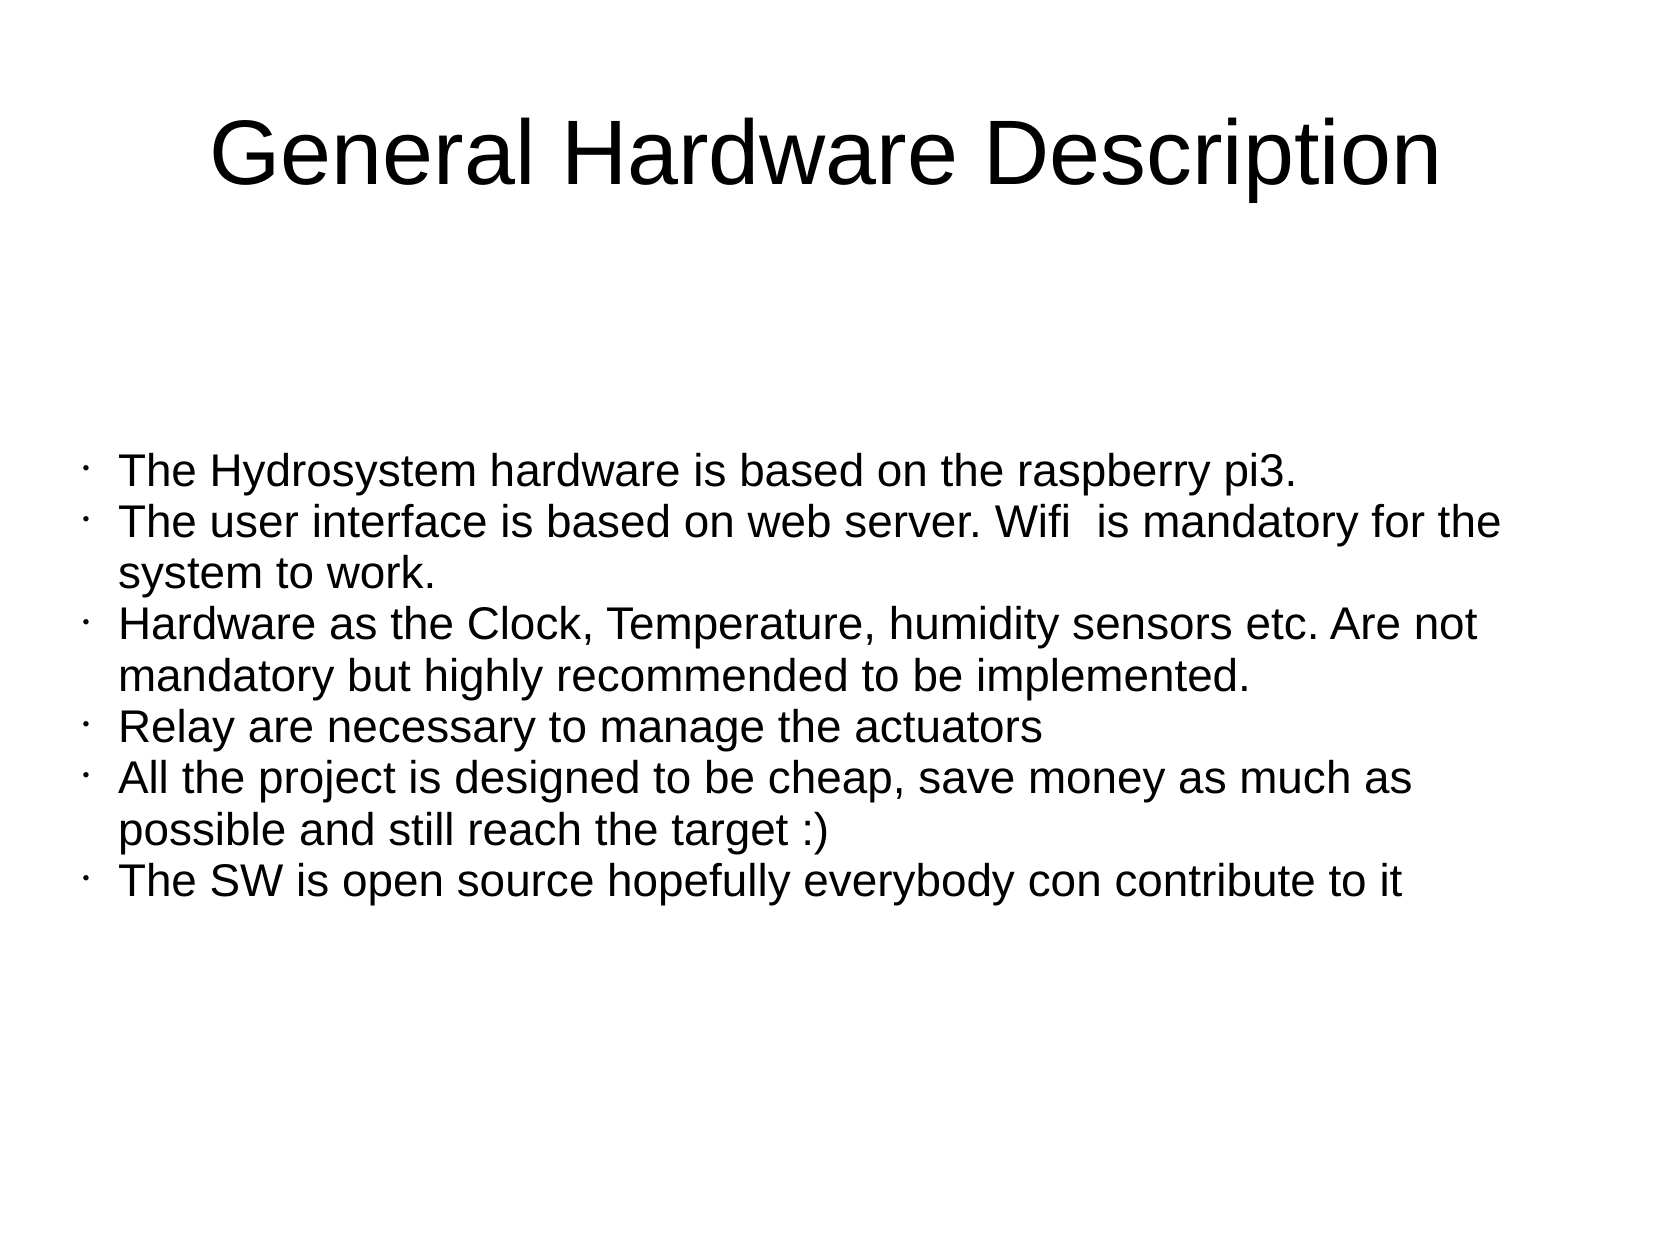

# General Hardware Description
The Hydrosystem hardware is based on the raspberry pi3.
The user interface is based on web server. Wifi is mandatory for the system to work.
Hardware as the Clock, Temperature, humidity sensors etc. Are not mandatory but highly recommended to be implemented.
Relay are necessary to manage the actuators
All the project is designed to be cheap, save money as much as possible and still reach the target :)
The SW is open source hopefully everybody con contribute to it